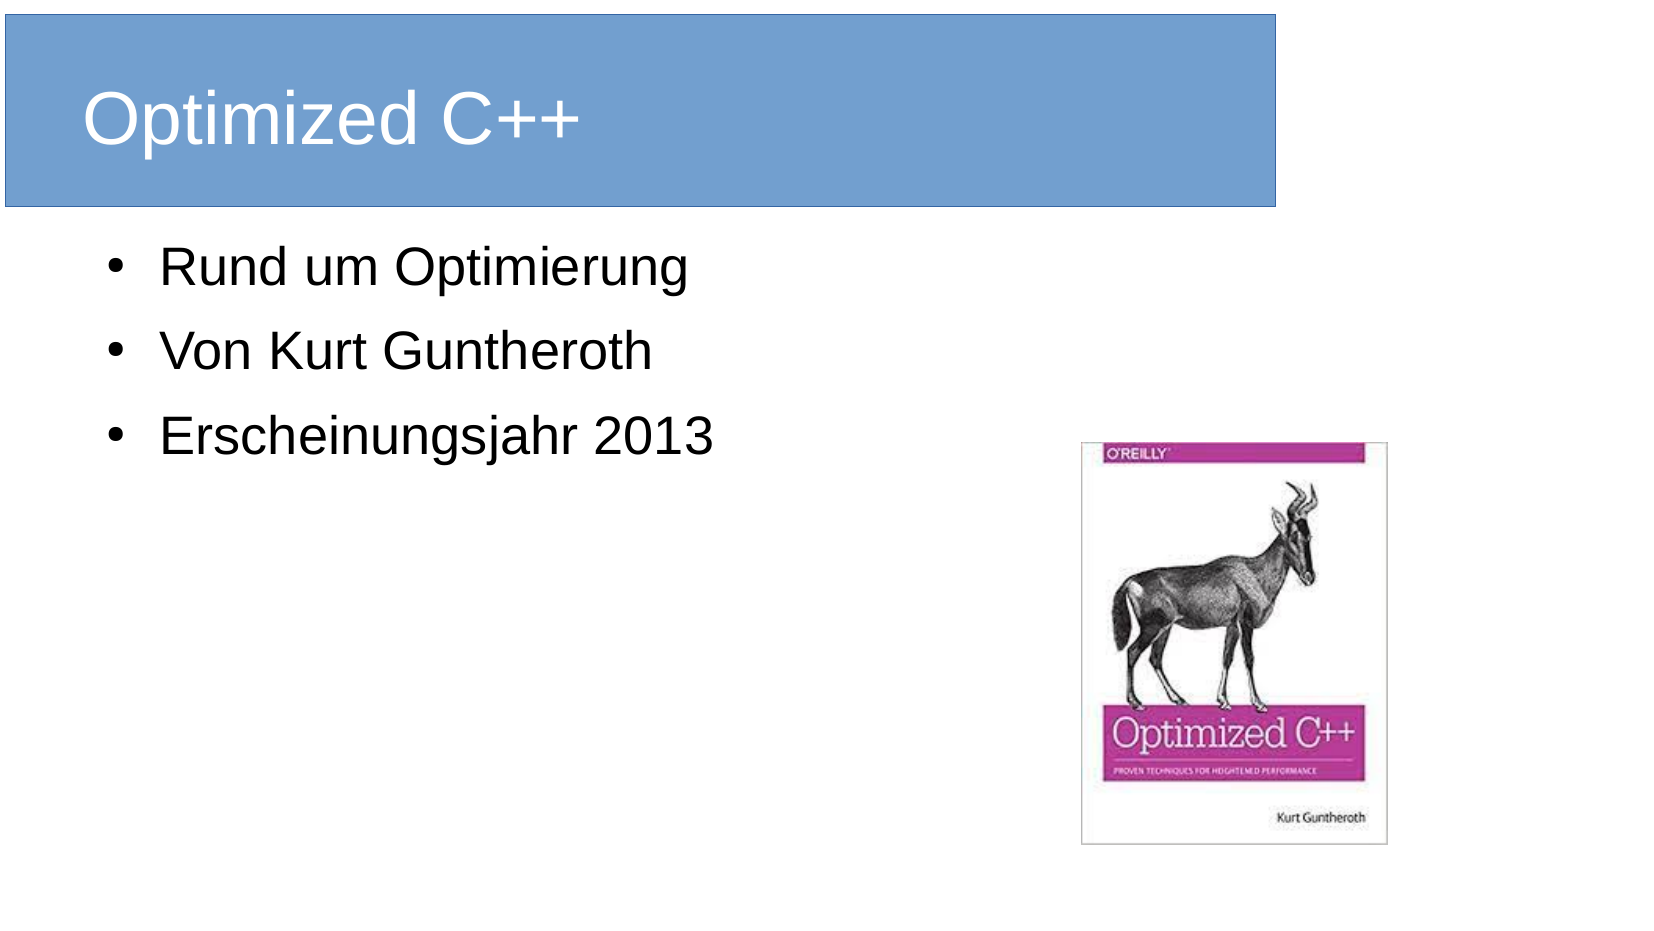

# Optimized C++
Rund um Optimierung
Von Kurt Guntheroth
Erscheinungsjahr 2013